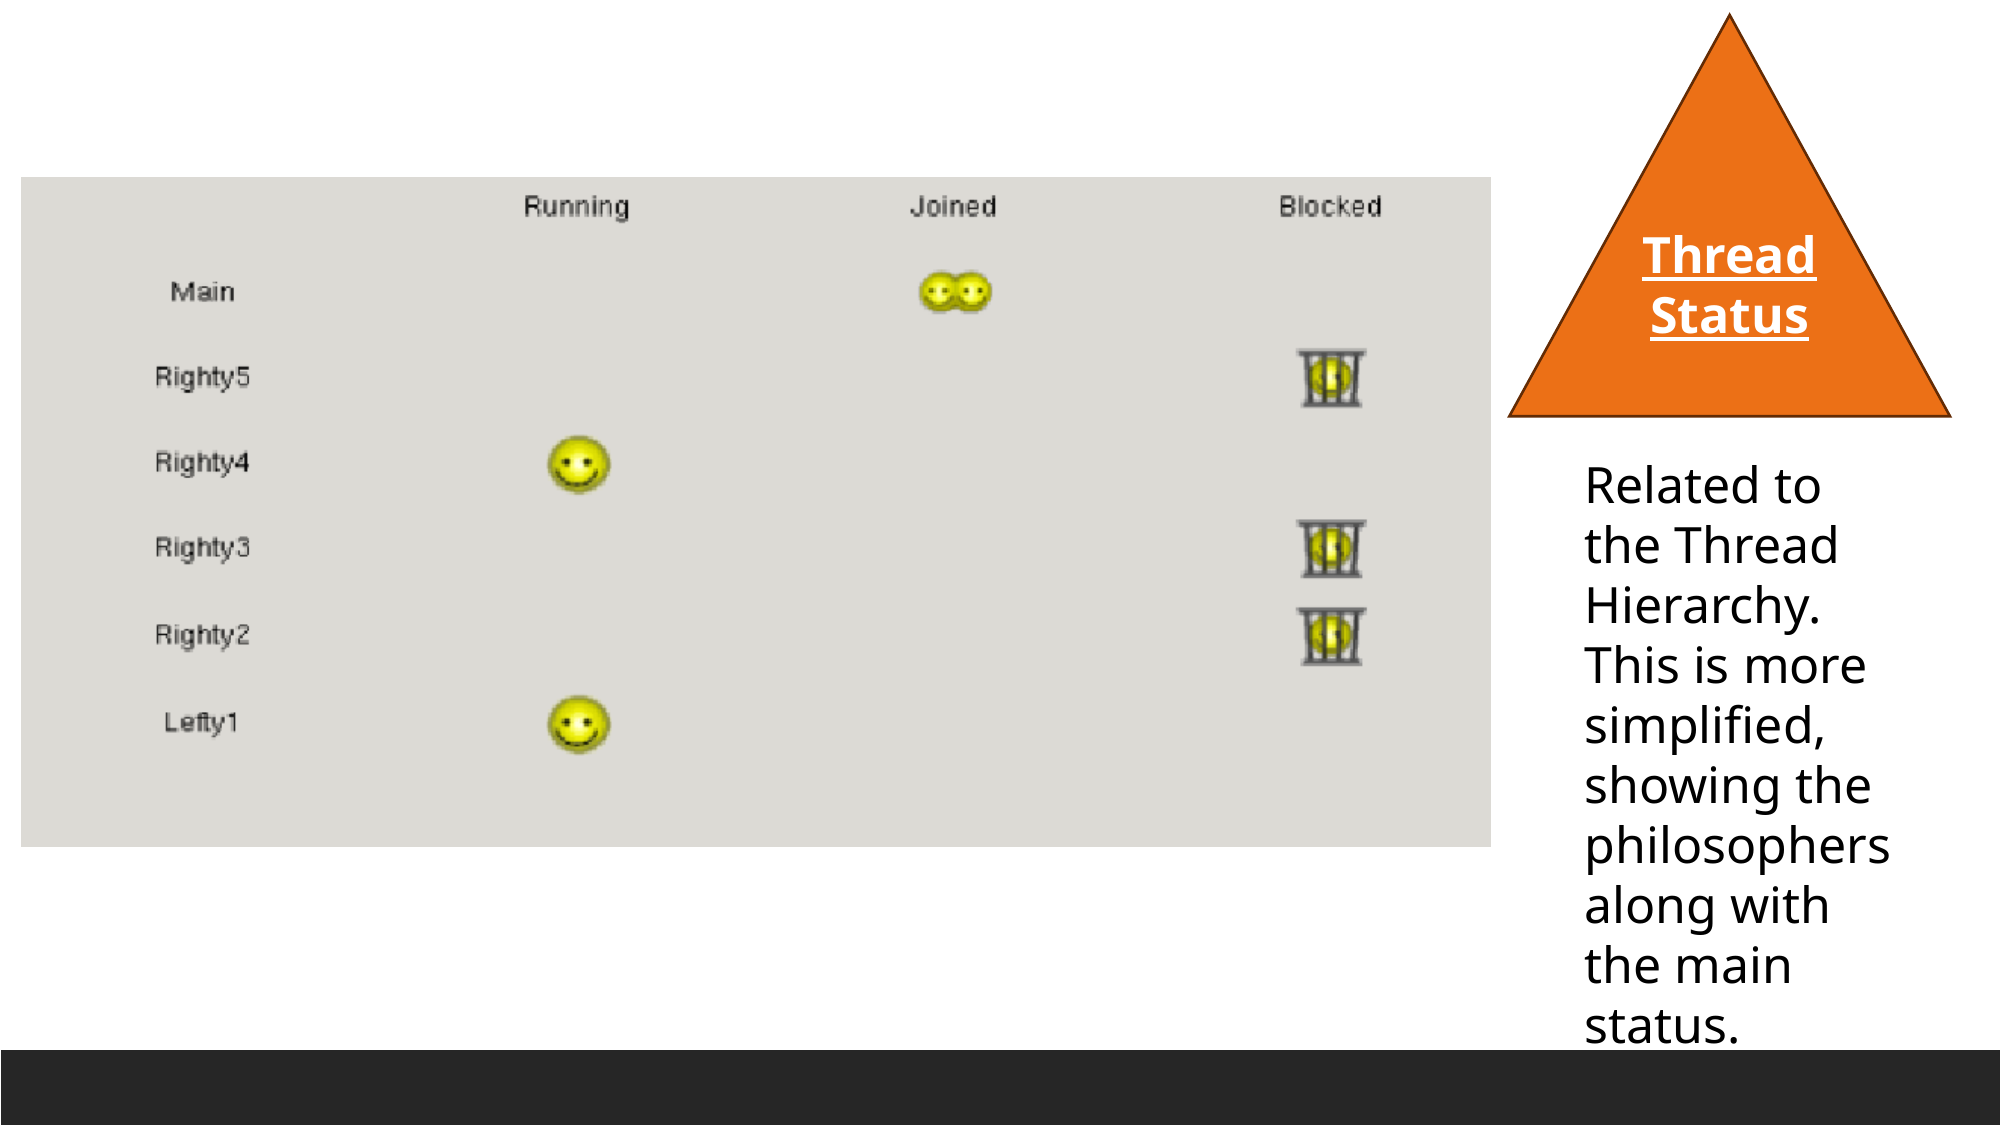

Thread Status
Related to the Thread Hierarchy. This is more simplified, showing the philosophers along with the main status.